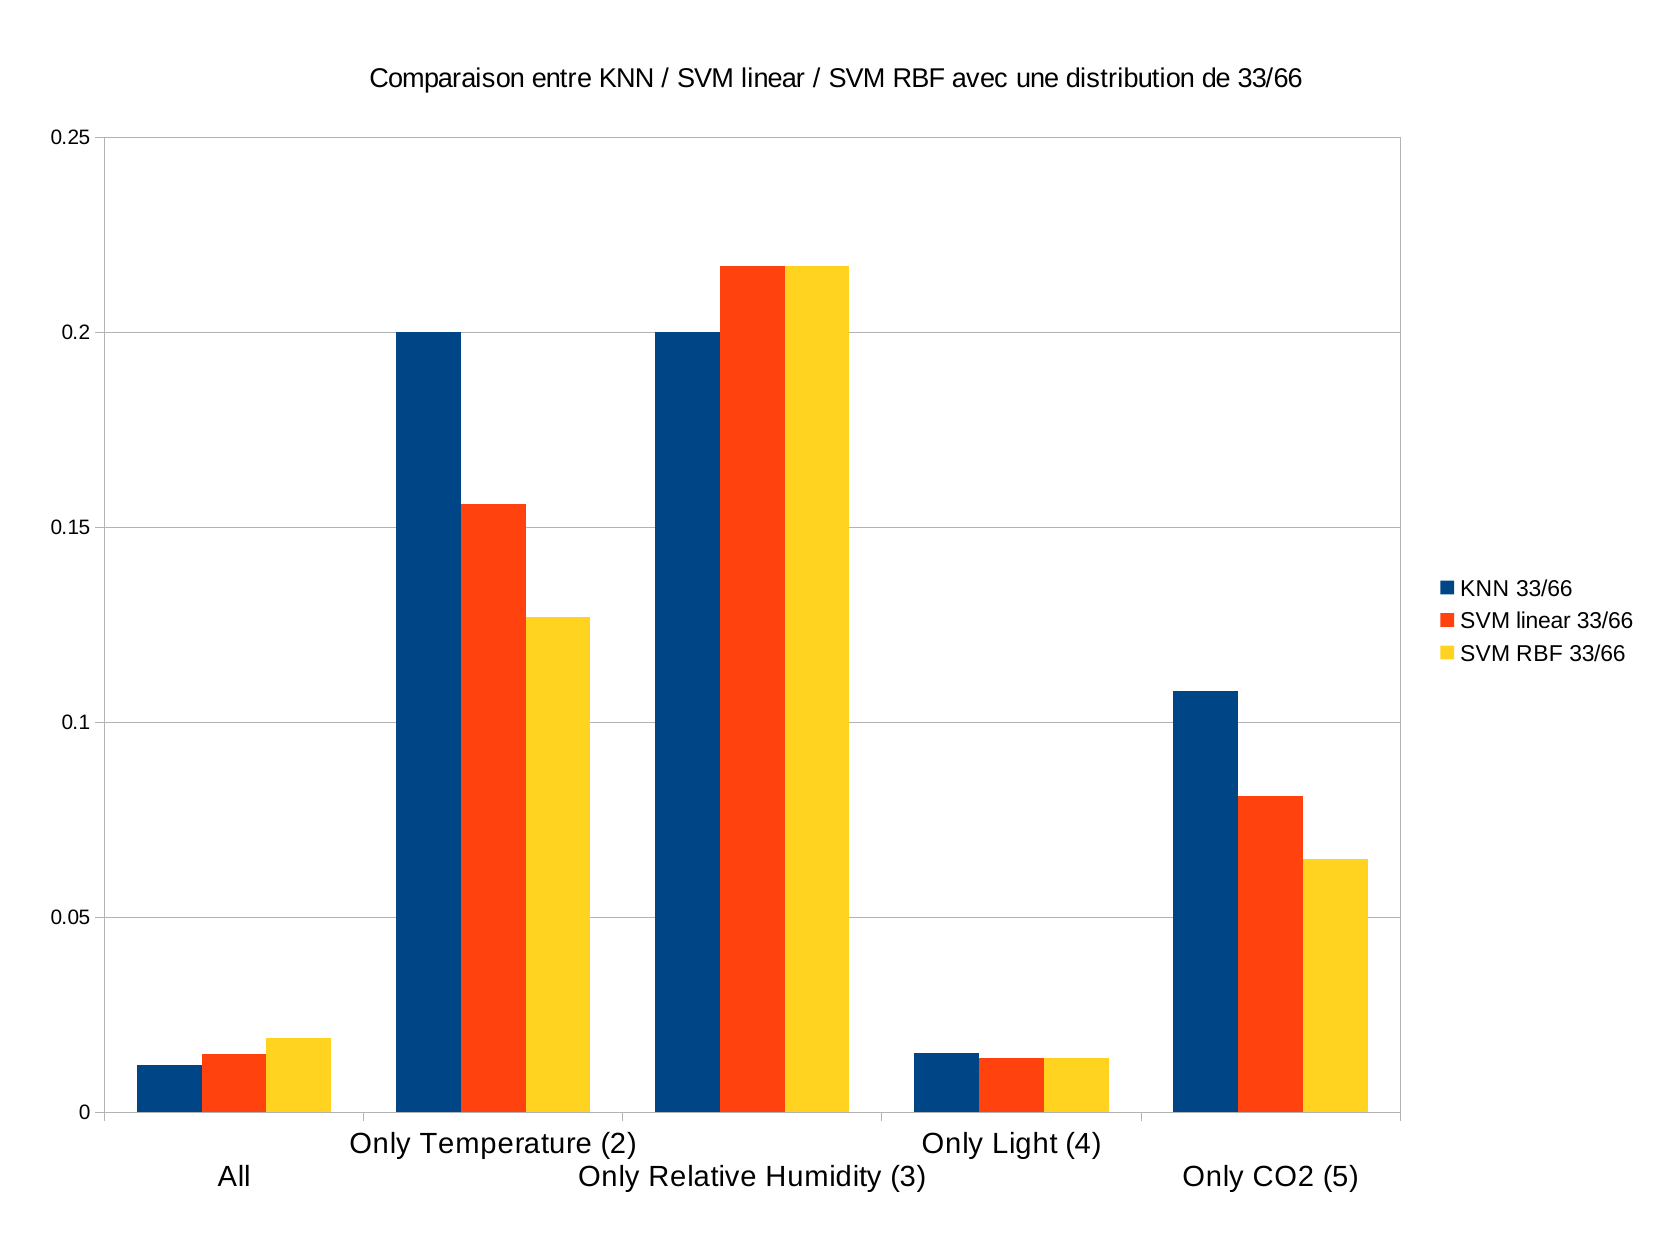

### Chart: Comparaison entre KNN / SVM linear / SVM RBF avec une distribution de 33/66
| Category | KNN 33/66 | SVM linear 33/66 | SVM RBF 33/66 |
|---|---|---|---|
| All | 0.012 | 0.015 | 0.019 |
| Only Temperature (2) | 0.2 | 0.156 | 0.127 |
| Only Relative Humidity (3) | 0.2 | 0.217 | 0.217 |
| Only Light (4) | 0.0152 | 0.014 | 0.014 |
| Only CO2 (5) | 0.108 | 0.081 | 0.065 |